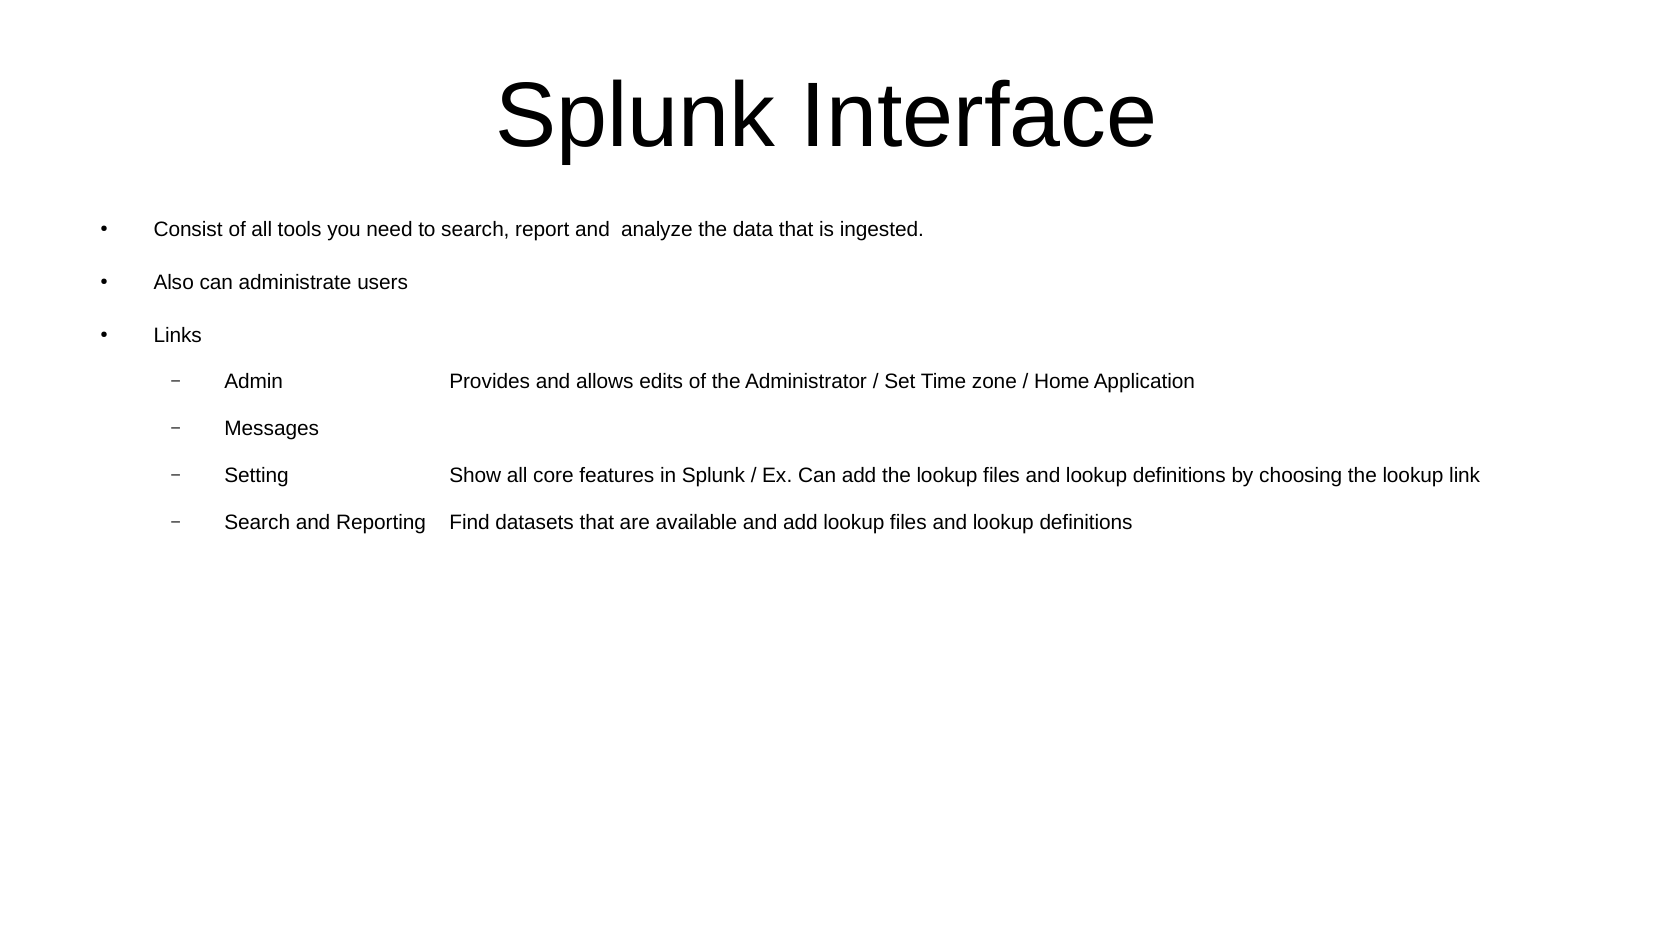

# Splunk Interface
Consist of all tools you need to search, report and analyze the data that is ingested.
Also can administrate users
Links
Admin			Provides and allows edits of the Administrator / Set Time zone / Home Application
Messages
Setting 			Show all core features in Splunk / Ex. Can add the lookup files and lookup definitions by choosing the lookup link
Search and Reporting	Find datasets that are available and add lookup files and lookup definitions